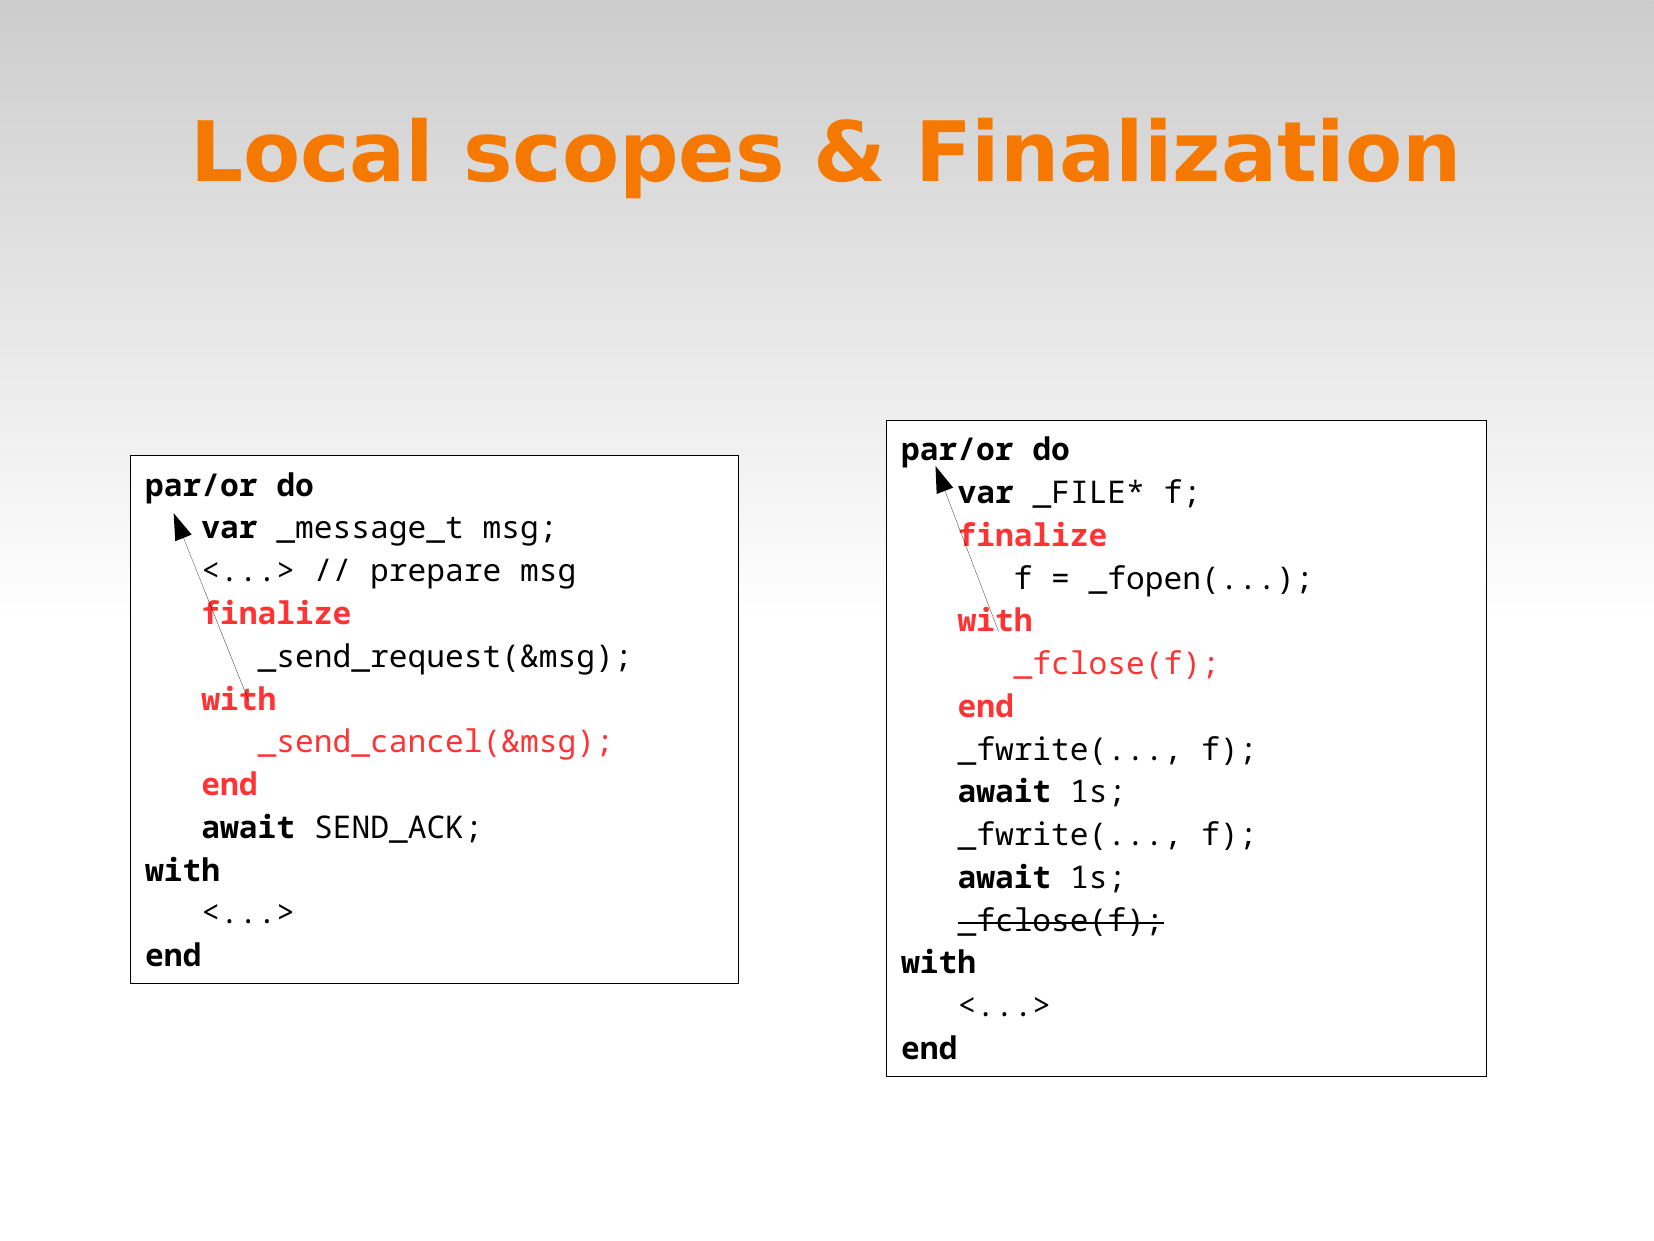

# Local scopes & Finalization
par/or do
 var _FILE* f;
 finalize
 f = _fopen(...);
 with
 _fclose(f);
 end
 _fwrite(..., f);
 await 1s;
 _fwrite(..., f);
 await 1s;
 _fclose(f);
with
 <...>
end
par/or do
 var _message_t msg;
 <...> // prepare msg
 finalize
 _send_request(&msg);
 with
 _send_cancel(&msg);
 end
 await SEND_ACK;
with
 <...>
end